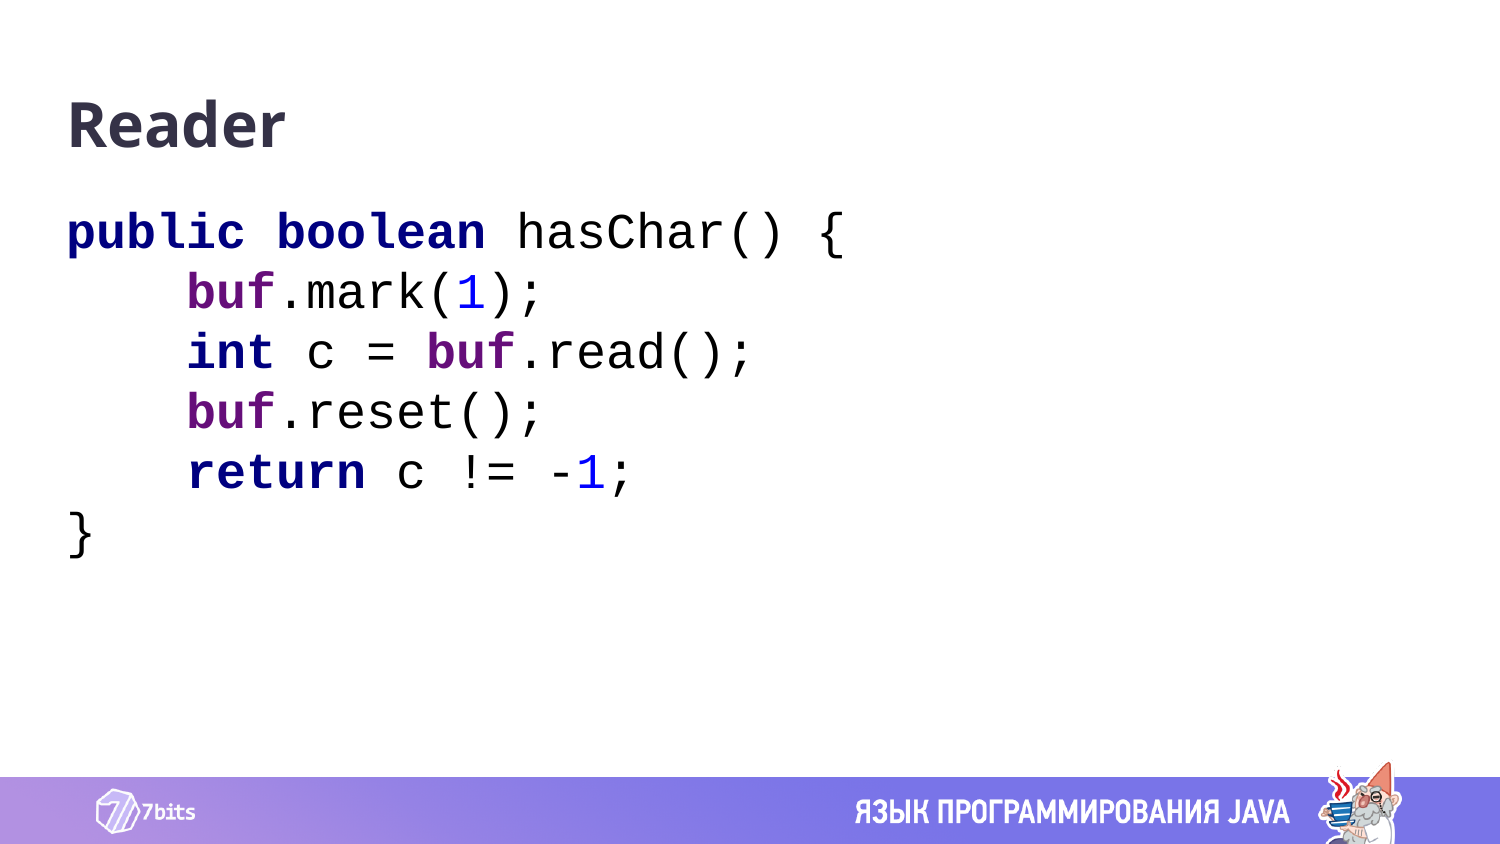

# Reader
public boolean hasChar() {
 buf.mark(1);
 int c = buf.read();
 buf.reset();
 return c != -1;
}